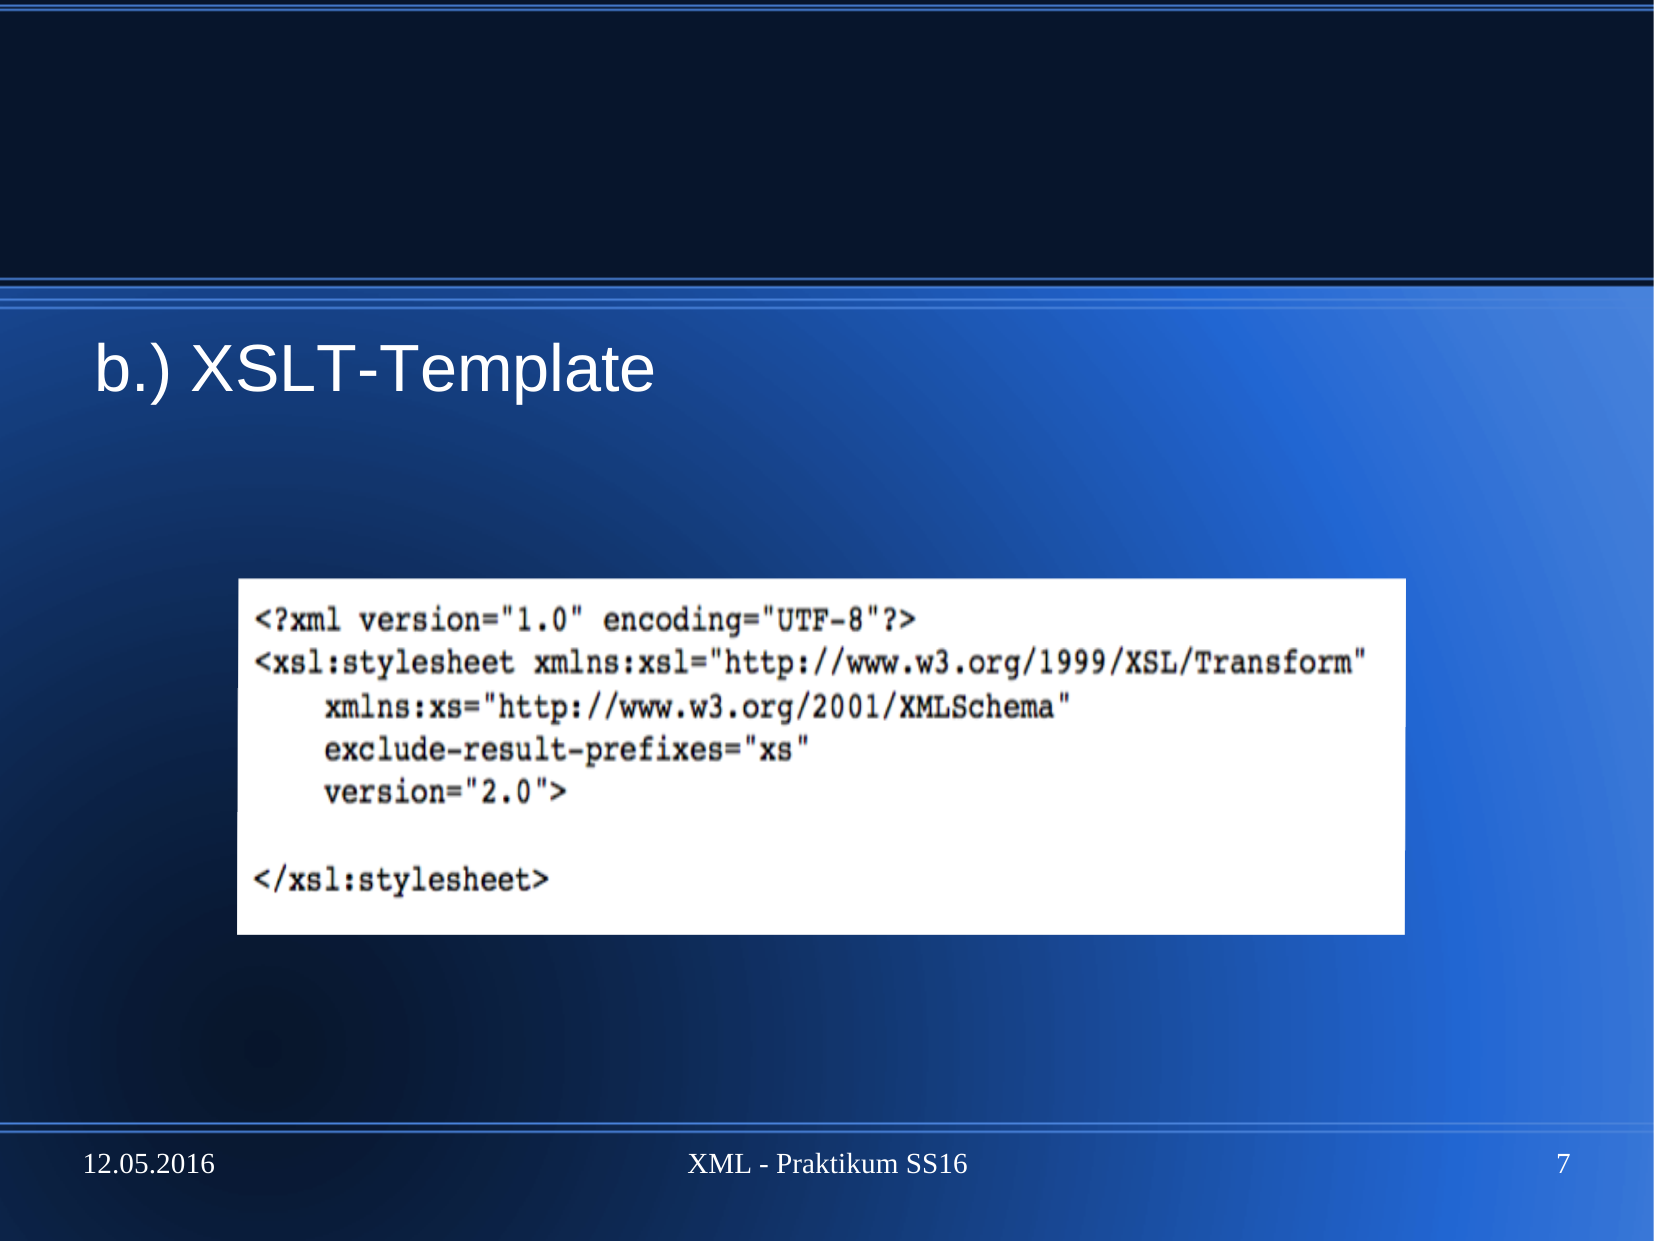

#
b.) XSLT-Template
12.05.2016
XML - Praktikum SS16
7